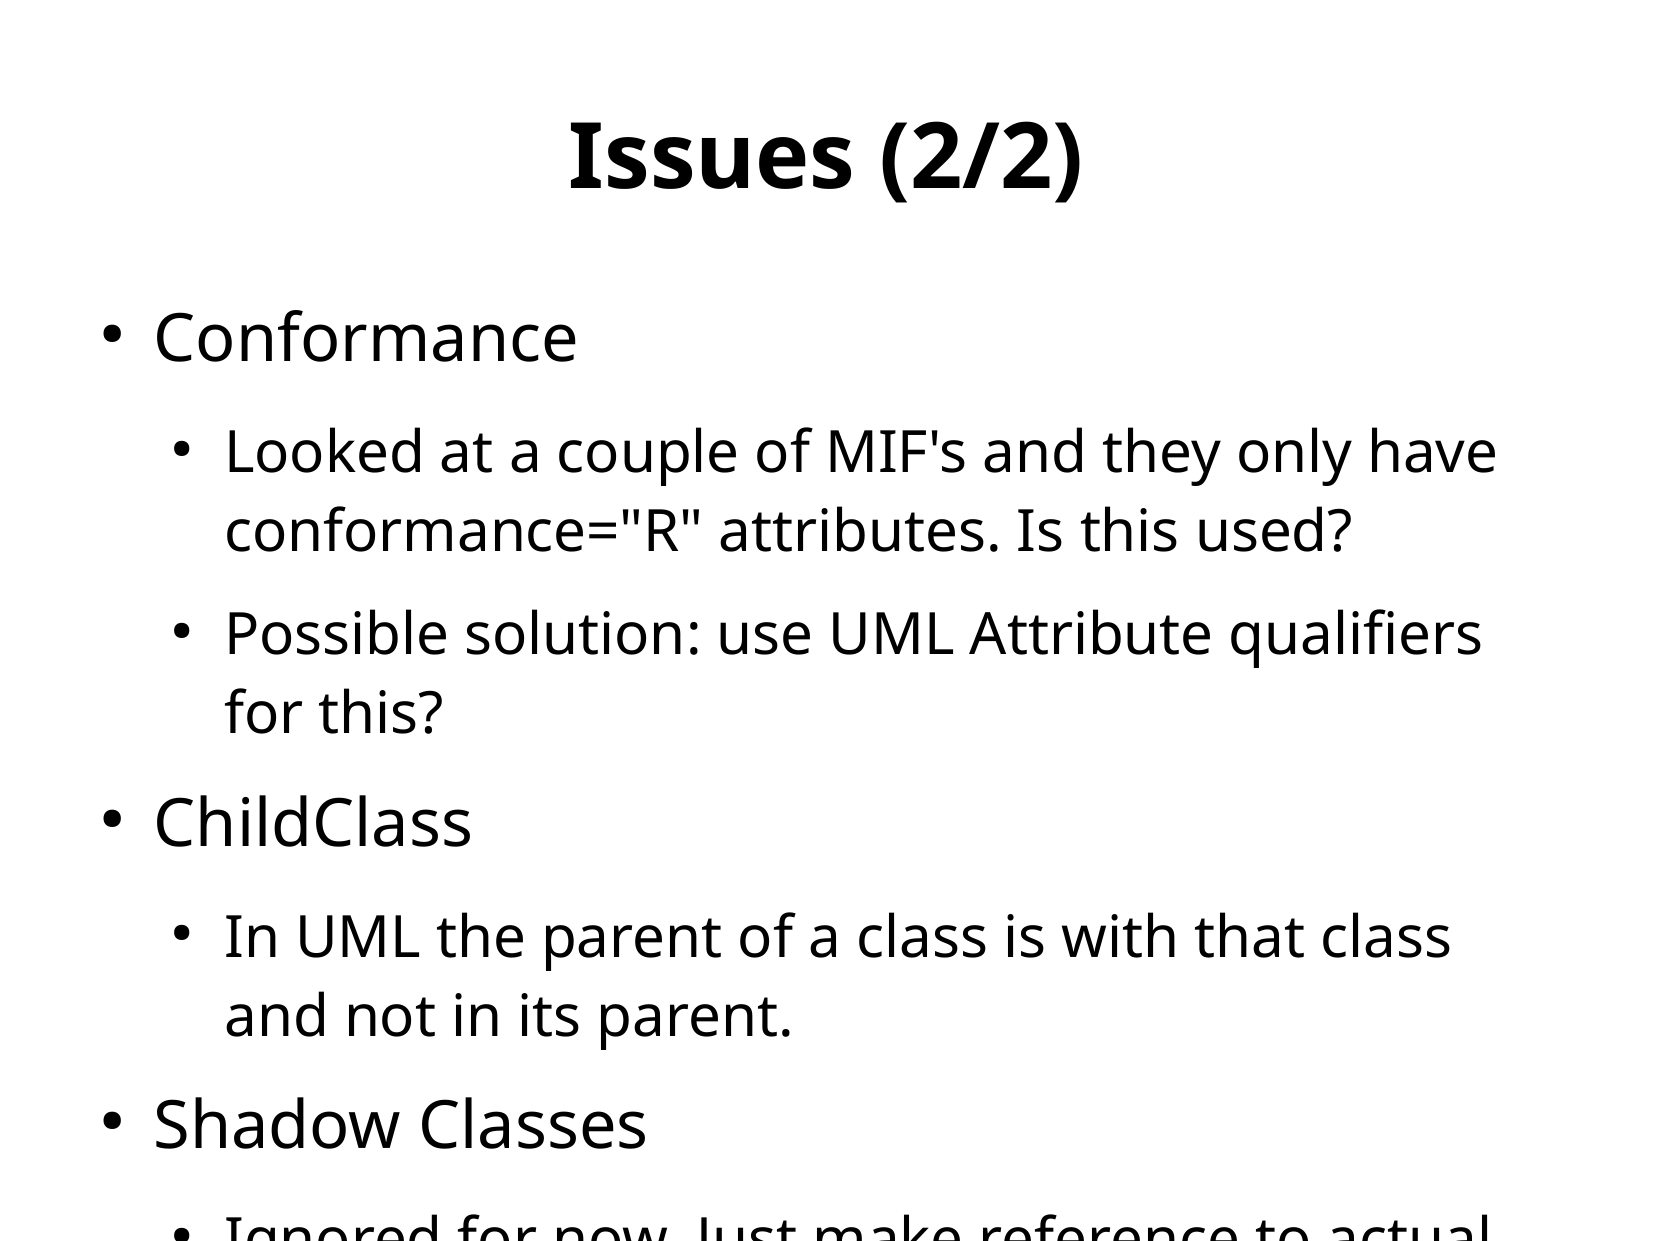

# Issues (2/2)
Conformance
Looked at a couple of MIF's and they only have conformance="R" attributes. Is this used?
Possible solution: use UML Attribute qualifiers for this?
ChildClass
In UML the parent of a class is with that class and not in its parent.
Shadow Classes
Ignored for now. Just make reference to actual class. This is only a diagramming thing.